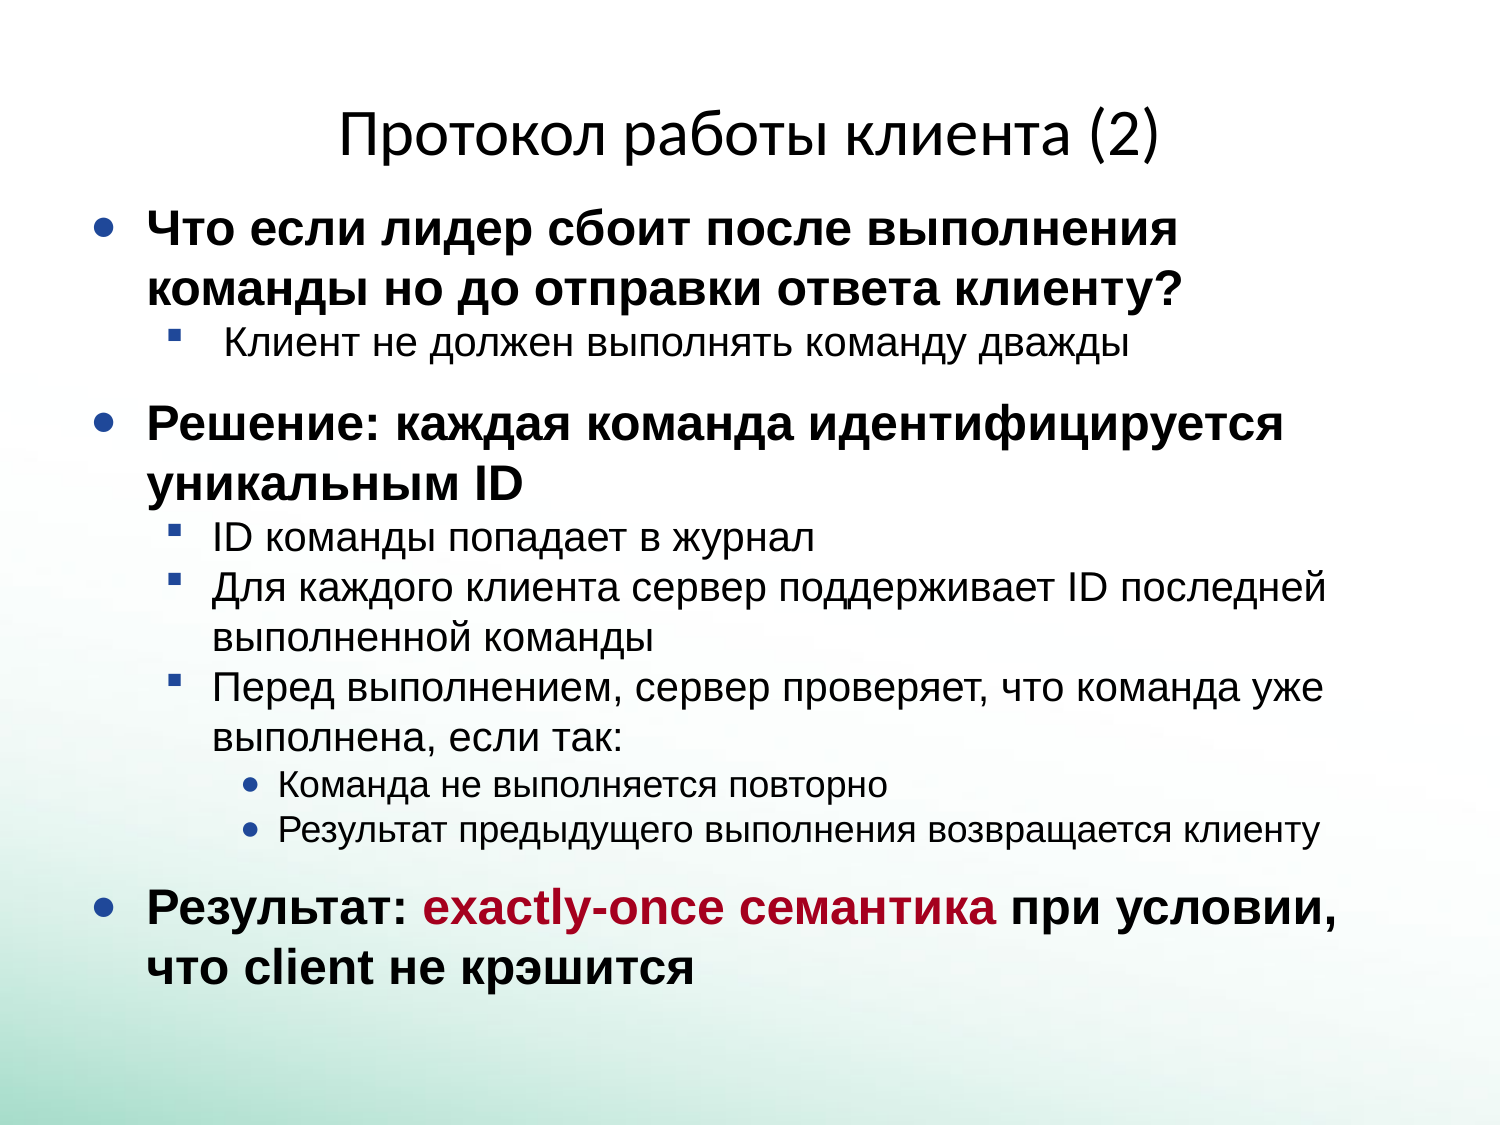

Протокол работы клиента (2)
# Что если лидер сбоит после выполнения команды но до отправки ответа клиенту?
 Клиент не должен выполнять команду дважды
Решение: каждая команда идентифицируется уникальным ID
ID команды попадает в журнал
Для каждого клиента сервер поддерживает ID последней выполненной команды
Перед выполнением, сервер проверяет, что команда уже выполнена, если так:
Команда не выполняется повторно
Результат предыдущего выполнения возвращается клиенту
Результат: exactly-once семантика при условии, что client не крэшится